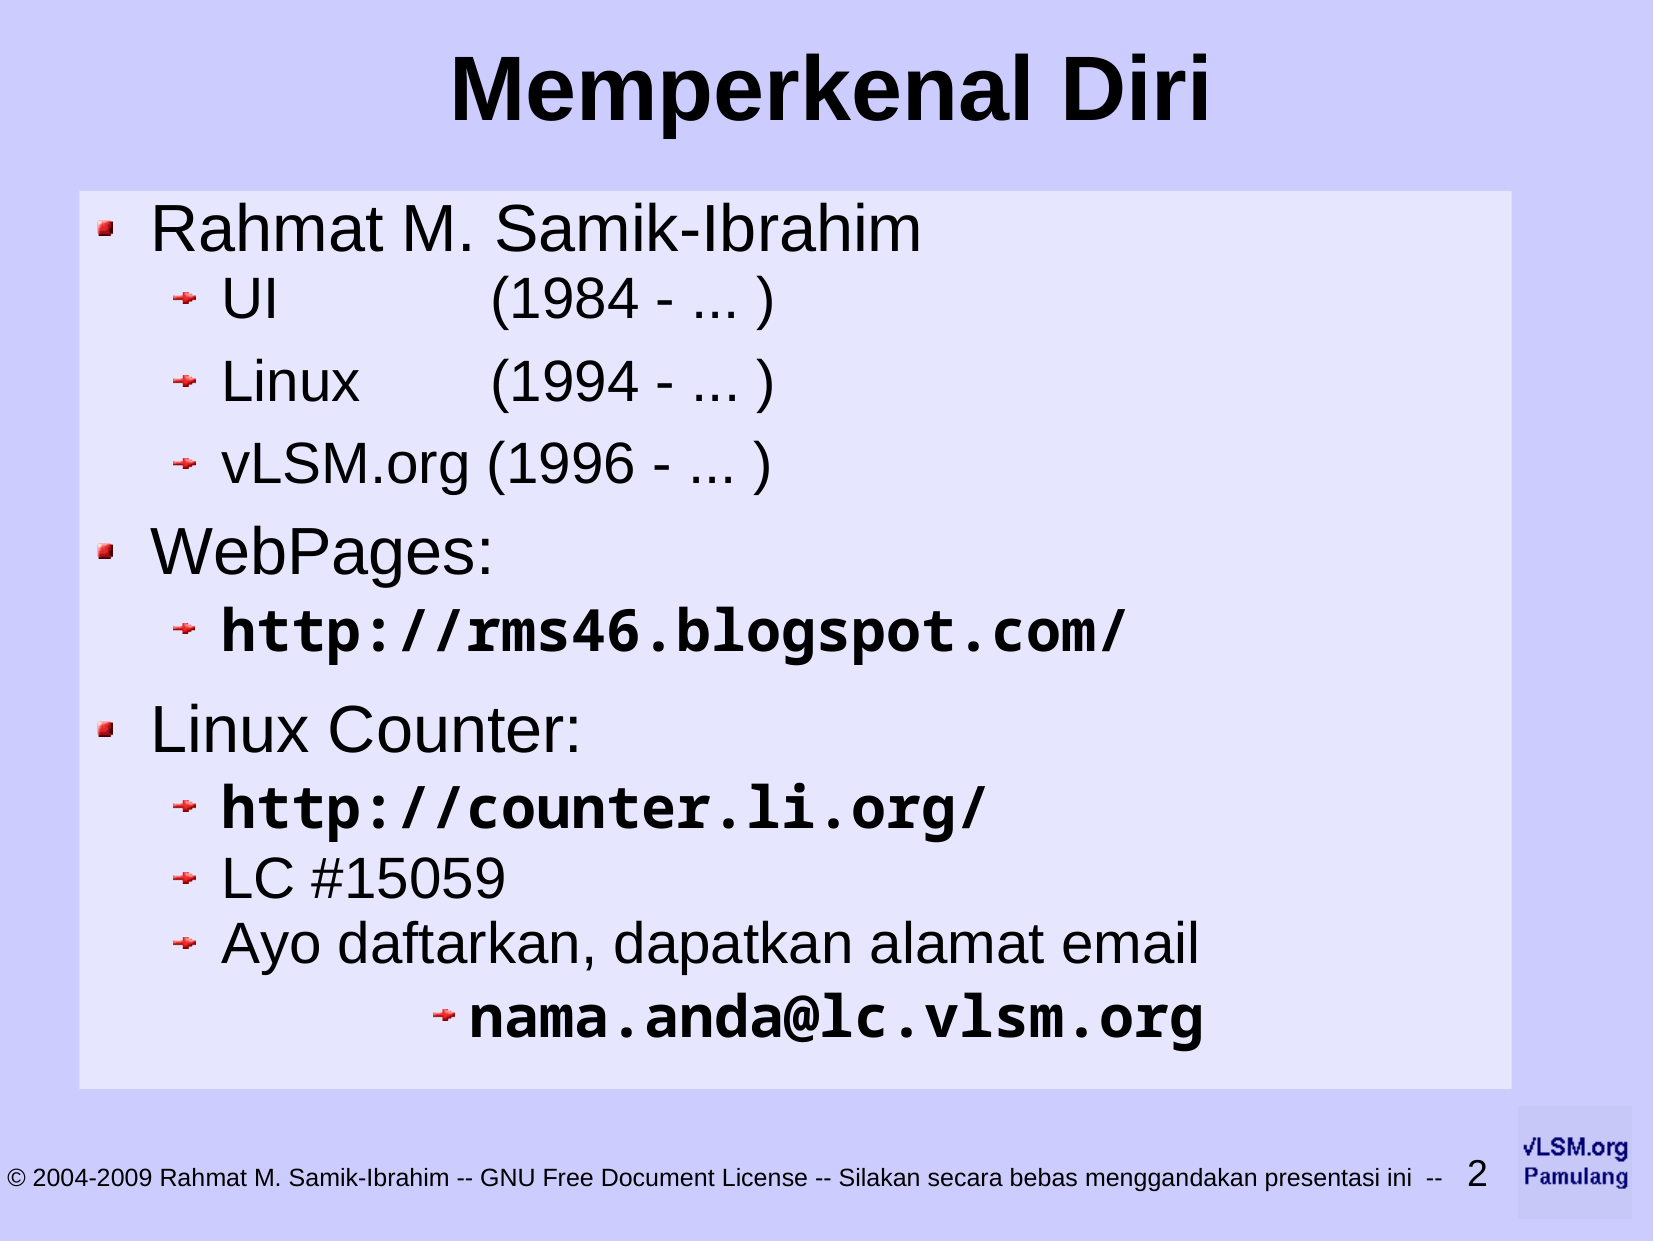

# Memperkenal Diri
Rahmat M. Samik-Ibrahim
UI (1984 - ... )
Linux (1994 - ... )
vLSM.org (1996 - ... )
WebPages:
http://rms46.blogspot.com/
Linux Counter:
http://counter.li.org/
LC #15059
Ayo daftarkan, dapatkan alamat email
nama.anda@lc.vlsm.org